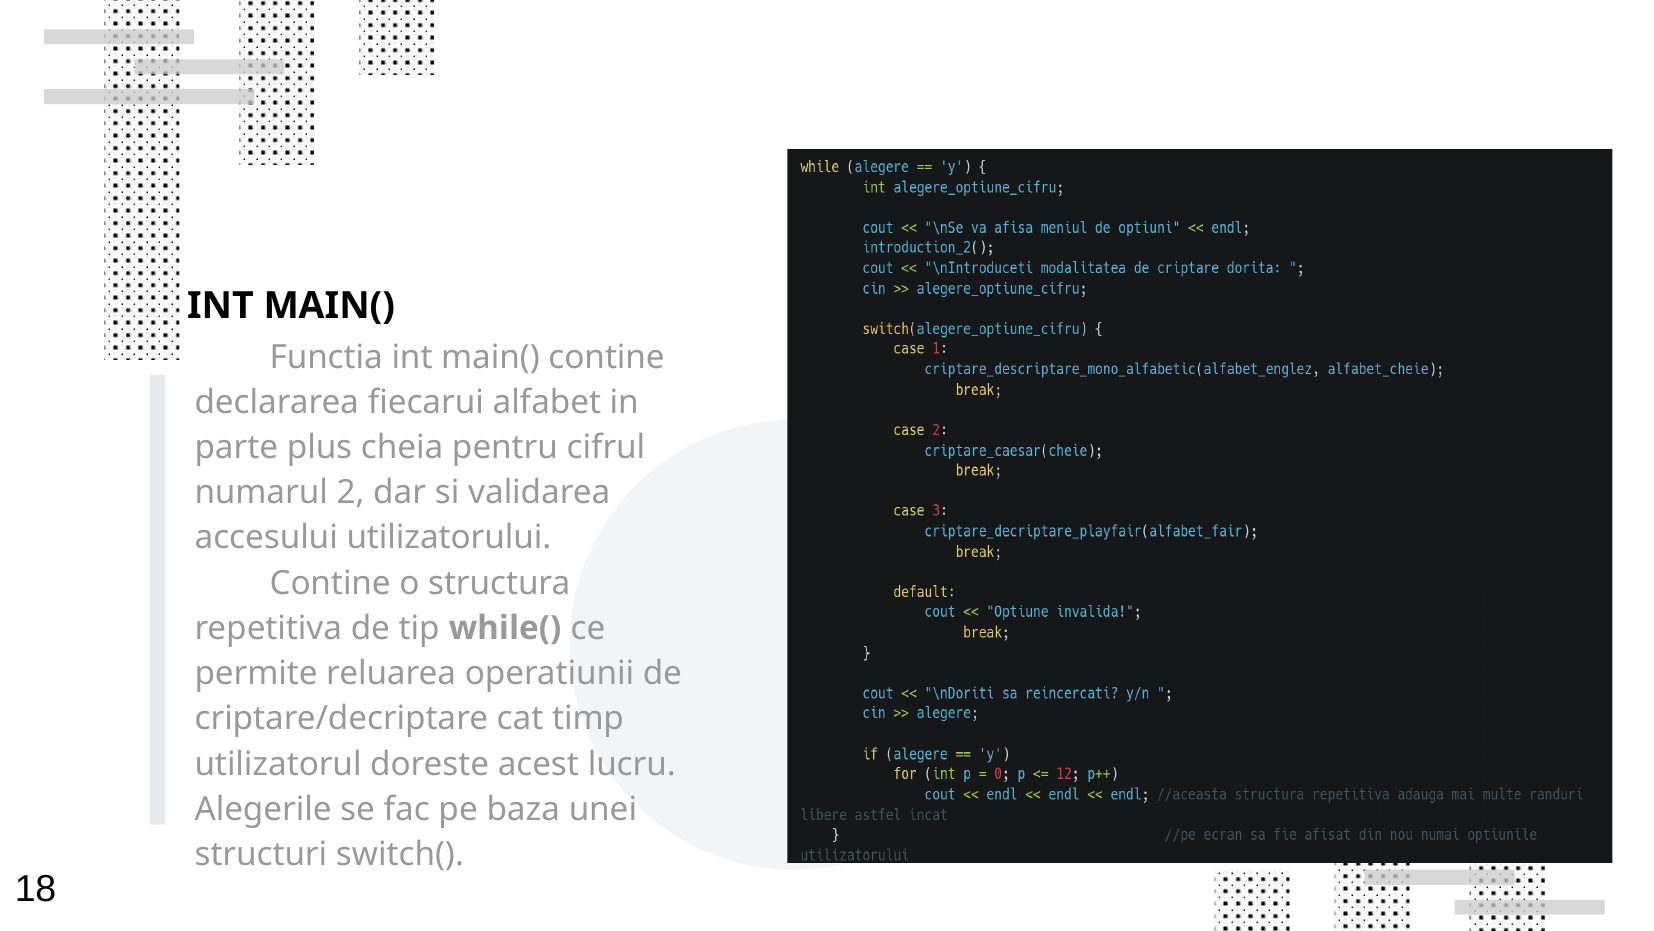

INT MAIN()
	Functia int main() contine declararea fiecarui alfabet in parte plus cheia pentru cifrul numarul 2, dar si validarea accesului utilizatorului.
	Contine o structura repetitiva de tip while() ce permite reluarea operatiunii de criptare/decriptare cat timp utilizatorul doreste acest lucru.
Alegerile se fac pe baza unei structuri switch().